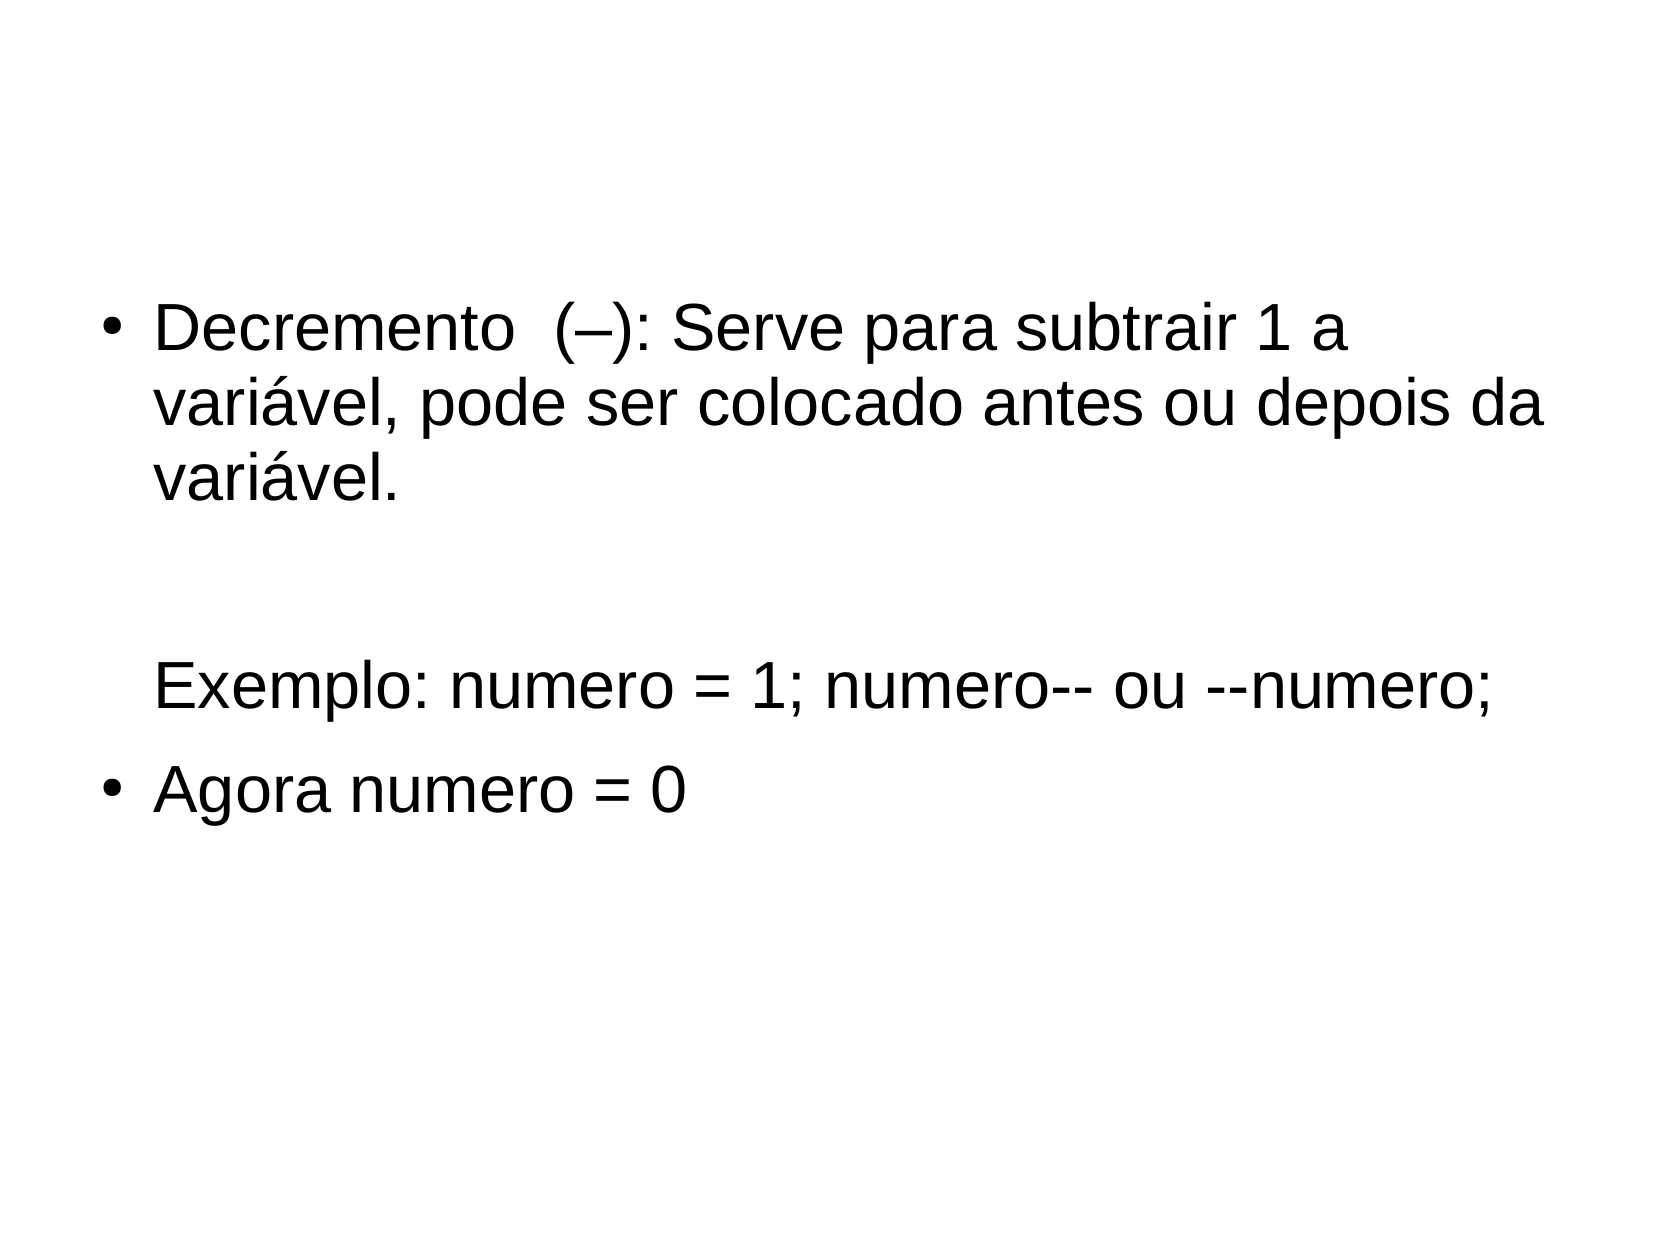

#
Decremento (–): Serve para subtrair 1 a variável, pode ser colocado antes ou depois da variável.
Exemplo: numero = 1; numero-- ou --numero;
Agora numero = 0